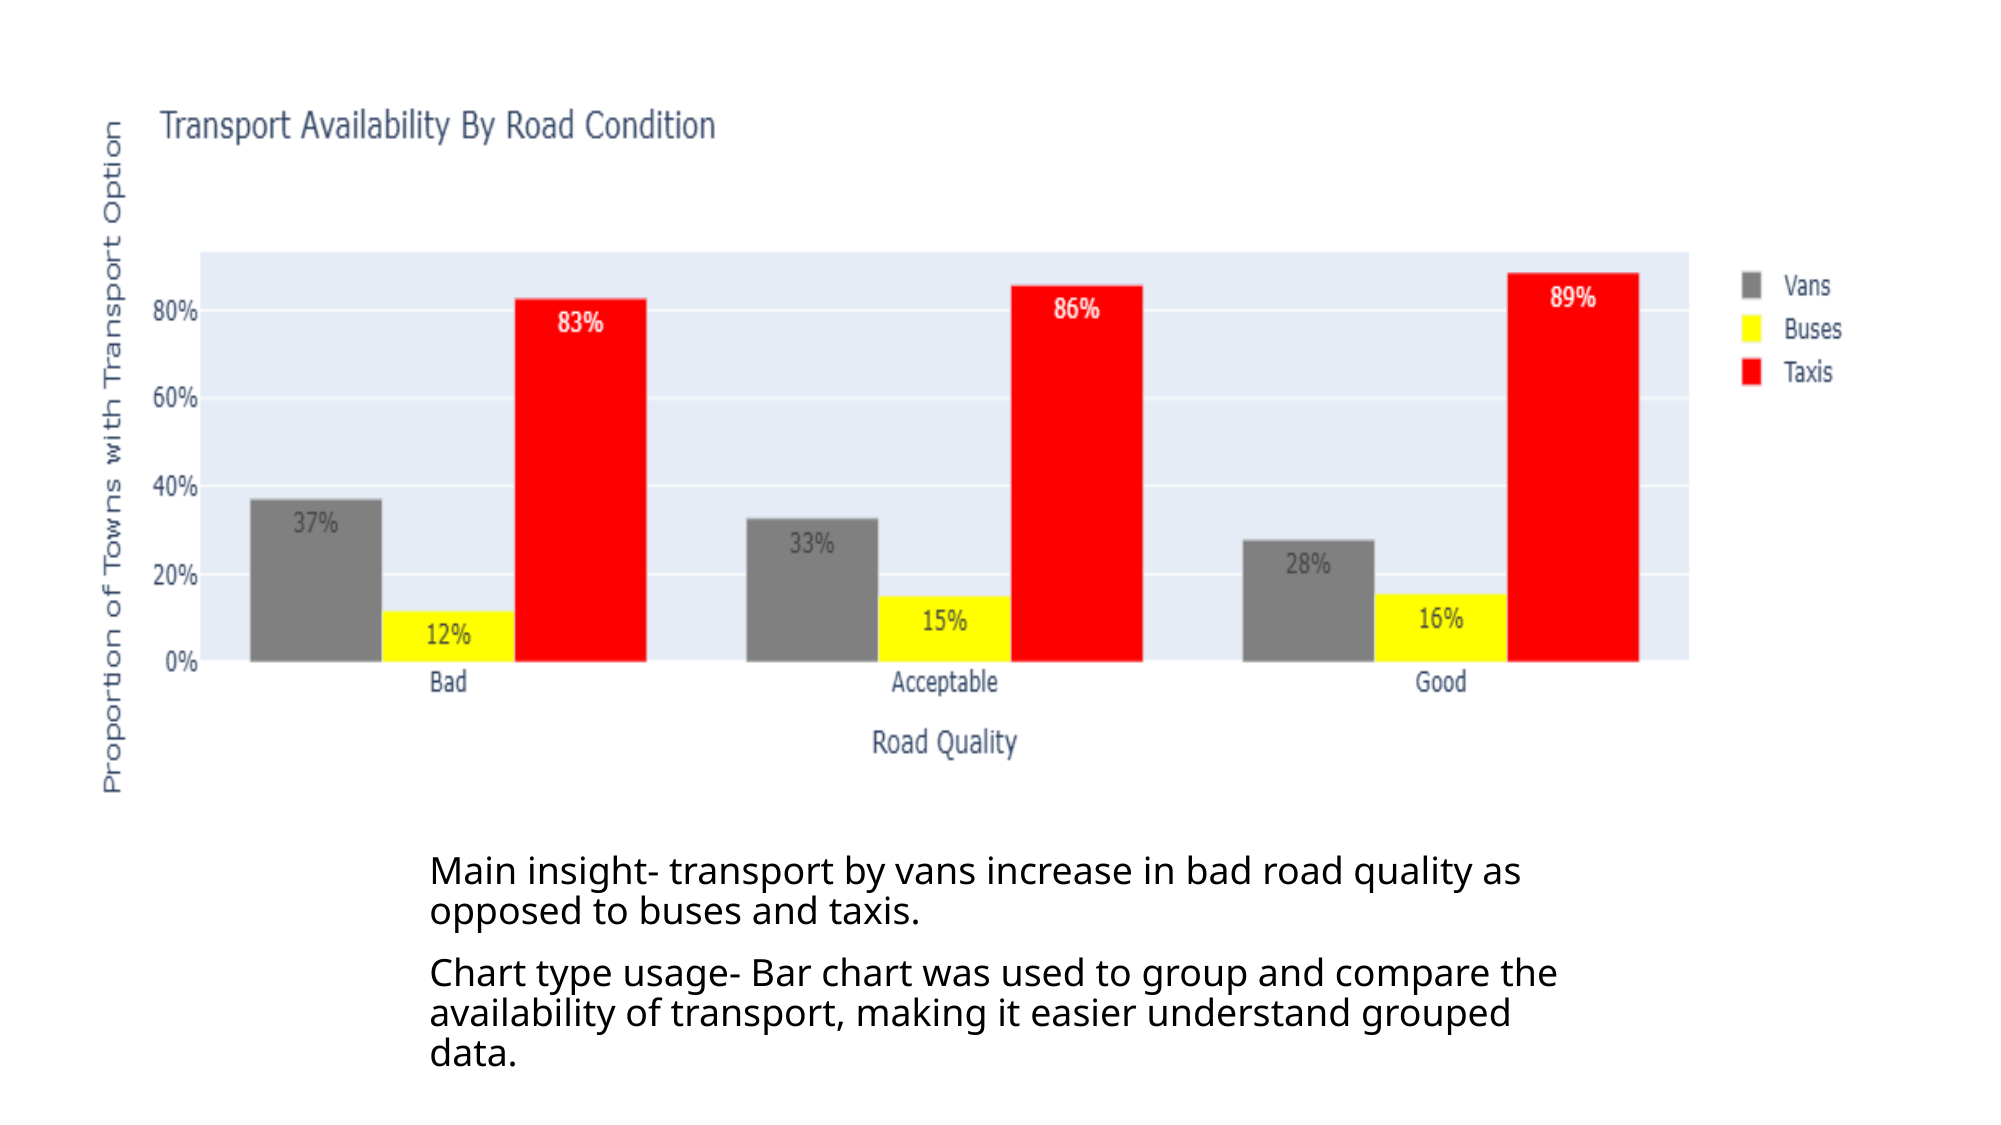

# Main insight- transport by vans increase in bad road quality as opposed to buses and taxis.
Chart type usage- Bar chart was used to group and compare the availability of transport, making it easier understand grouped data.